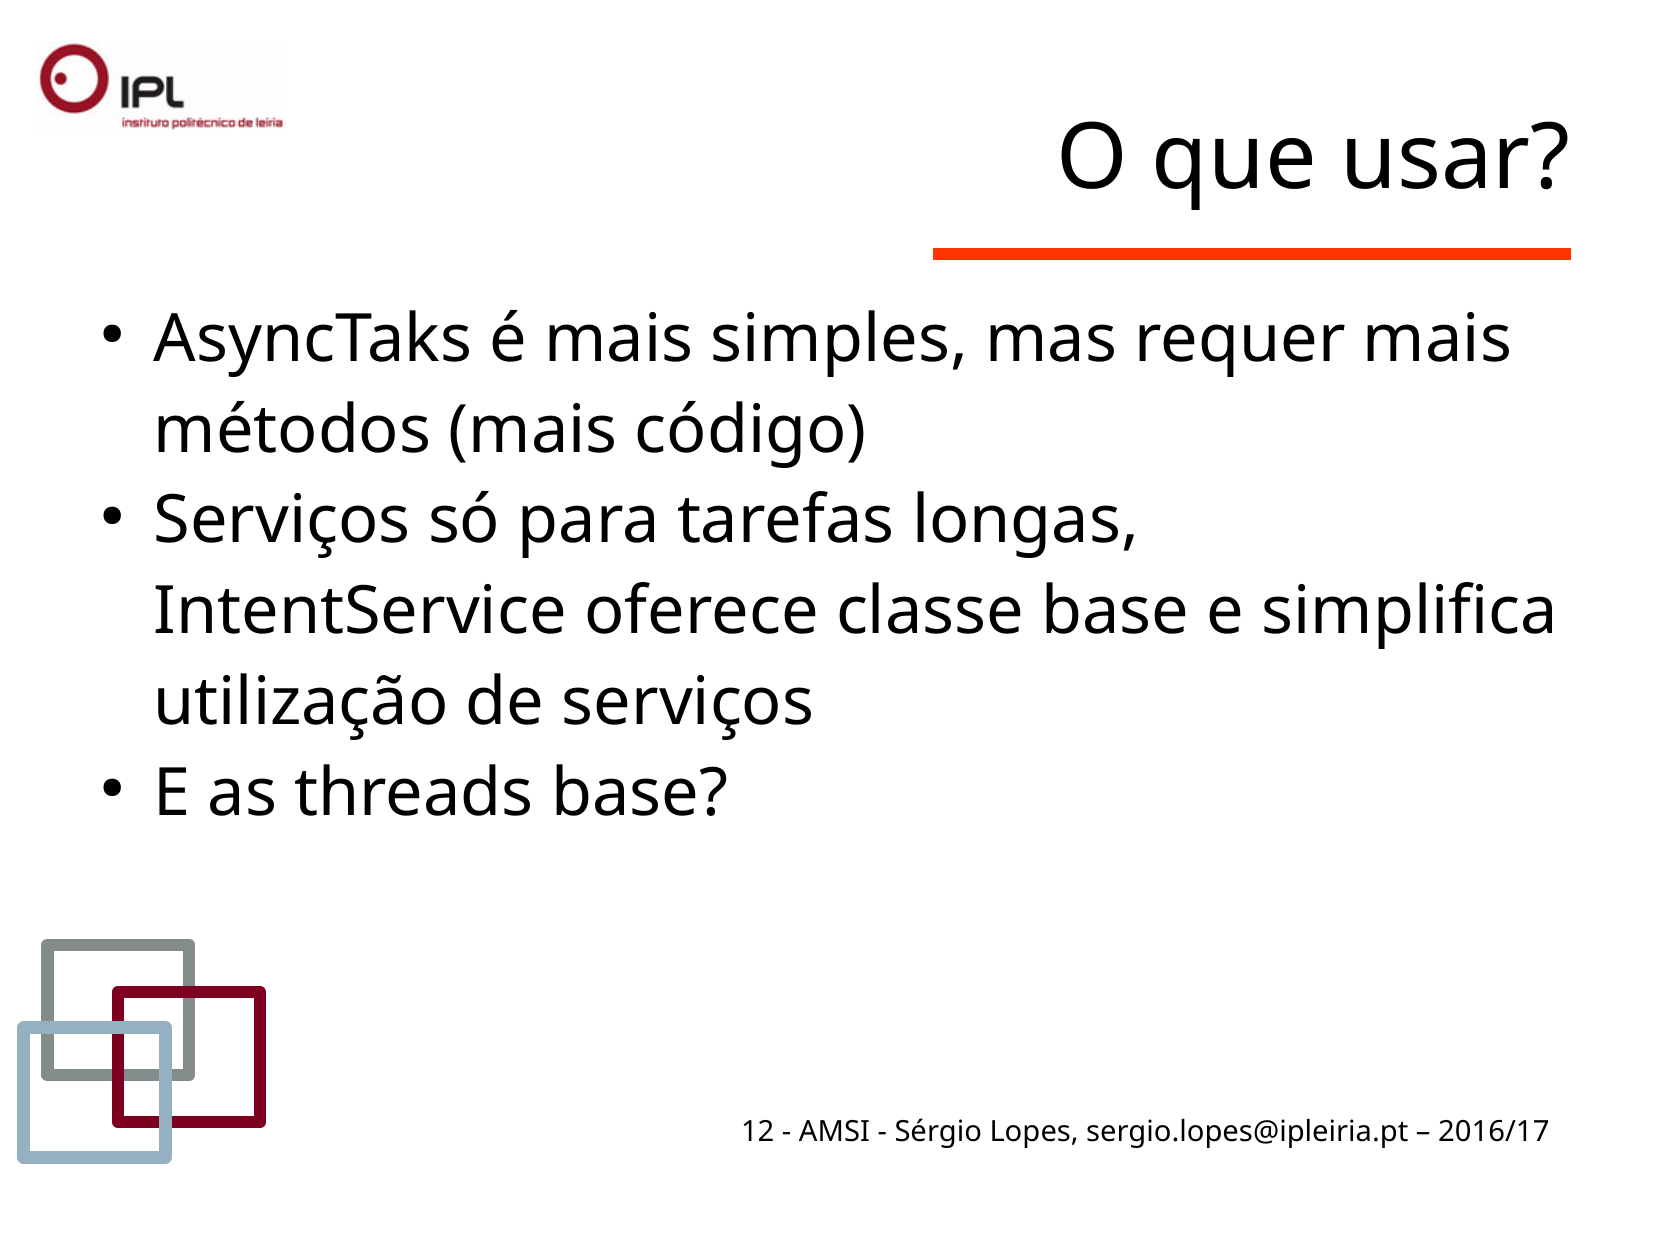

# O que usar?
AsyncTaks é mais simples, mas requer mais métodos (mais código)
Serviços só para tarefas longas, IntentService oferece classe base e simplifica utilização de serviços
E as threads base?
12 - AMSI - Sérgio Lopes, sergio.lopes@ipleiria.pt – 2016/17